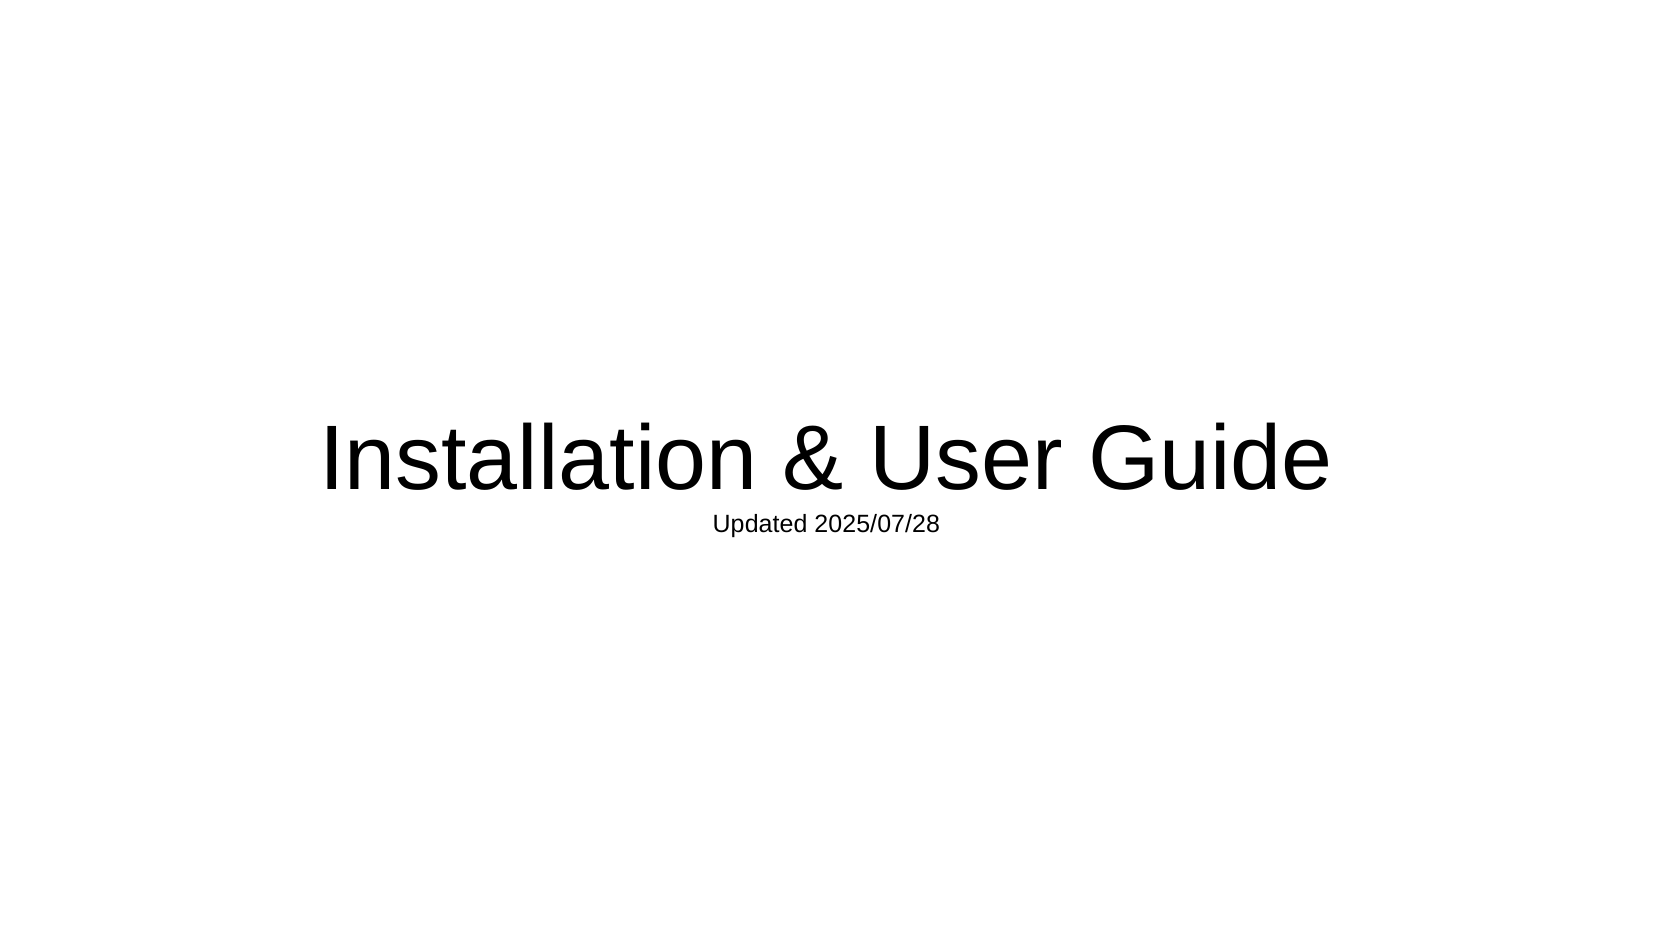

# Installation & User Guide
Updated 2025/07/28